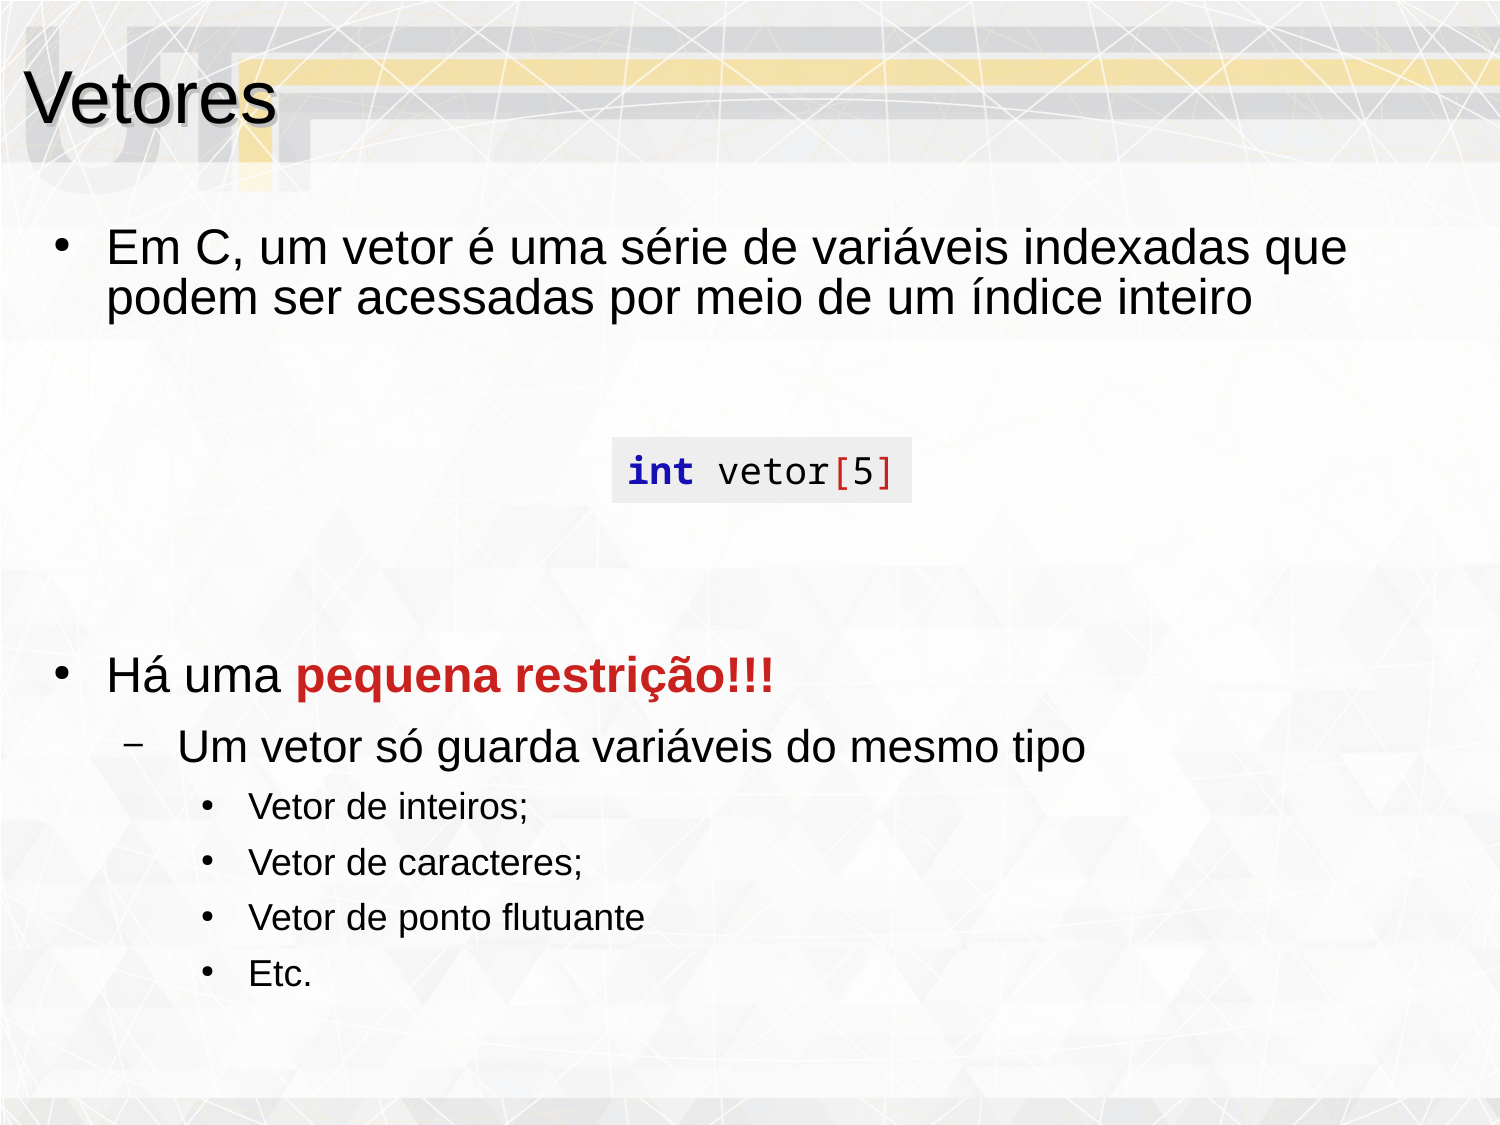

# Vetores
Em C, um vetor é uma série de variáveis indexadas que podem ser acessadas por meio de um índice inteiro
Há uma pequena restrição!!!
Um vetor só guarda variáveis do mesmo tipo
Vetor de inteiros;
Vetor de caracteres;
Vetor de ponto flutuante
Etc.
int vetor[5]